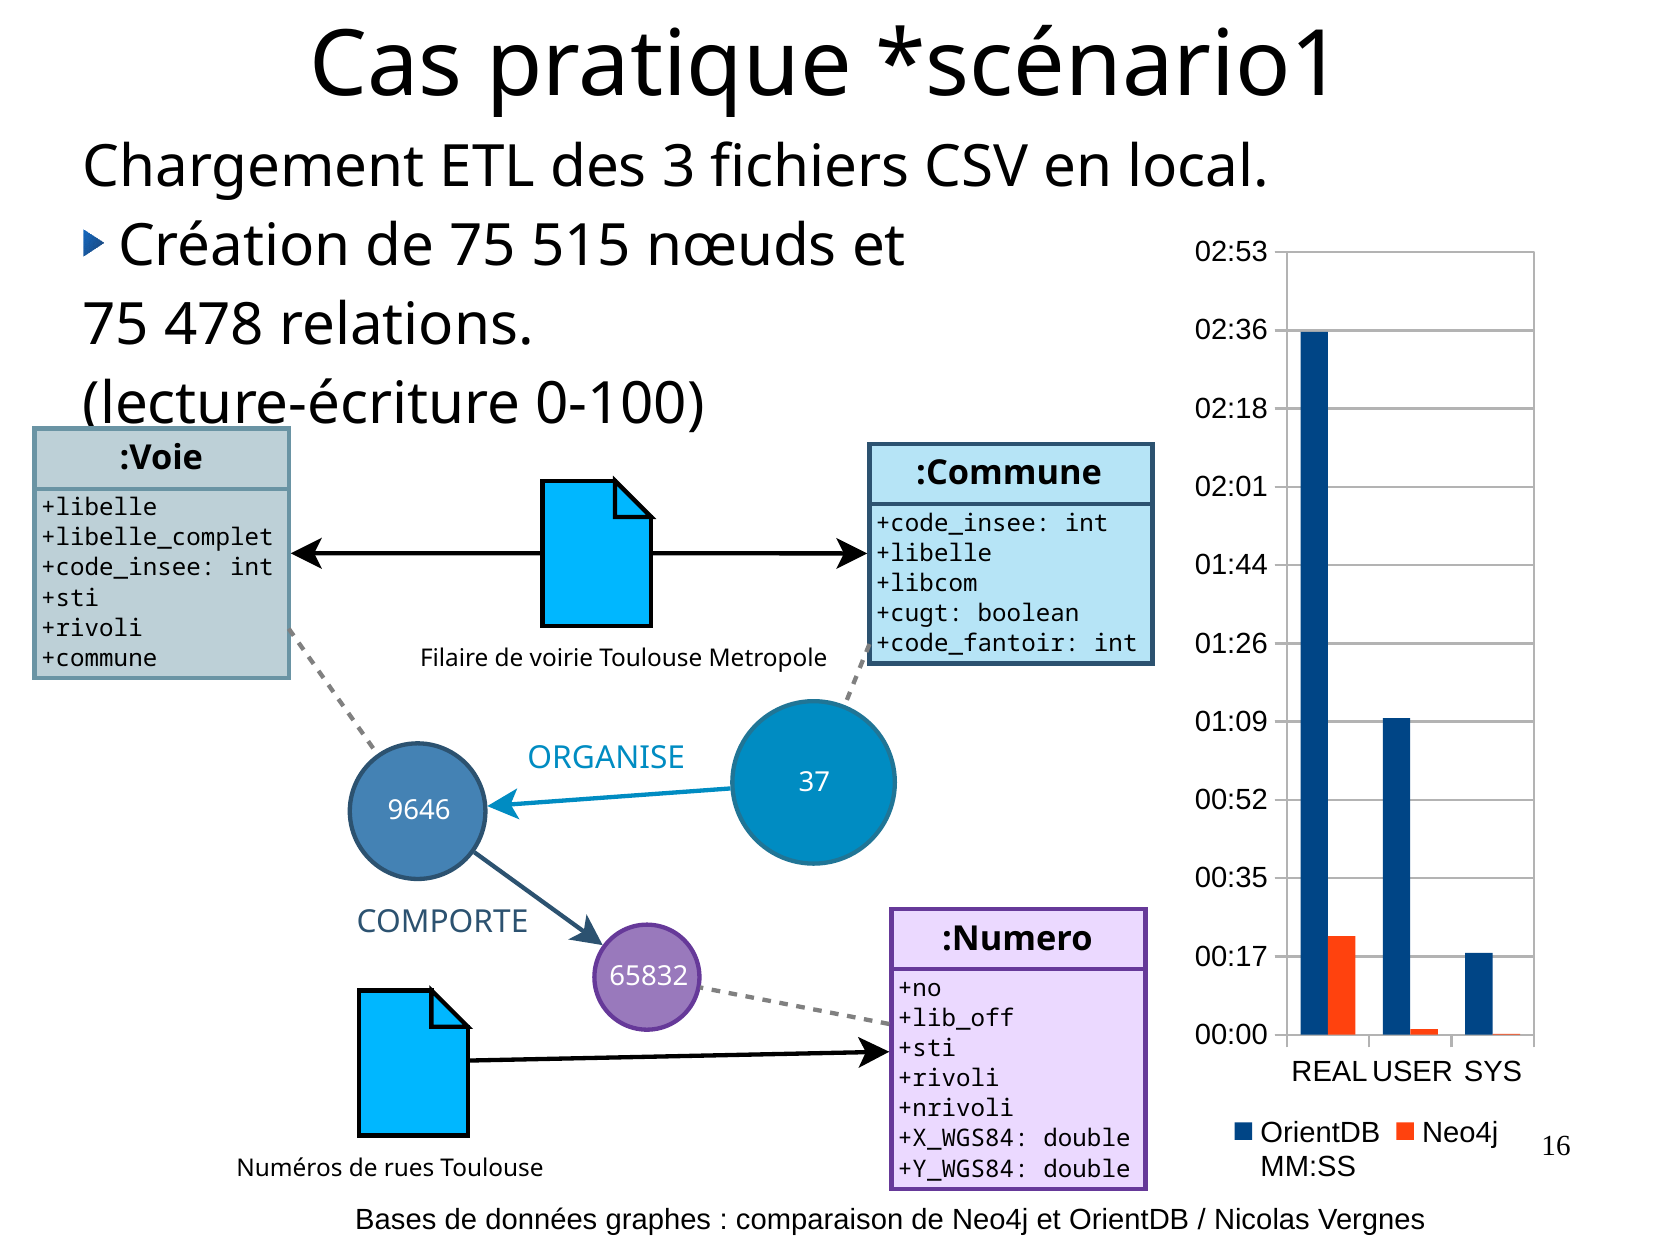

# Cas pratique *scénario1
Chargement ETL des 3 fichiers CSV en local.
Création de 75 515 nœuds et
75 478 relations.
(lecture-écriture 0-100)
16
Bases de données graphes : comparaison de Neo4j et OrientDB / Nicolas Vergnes